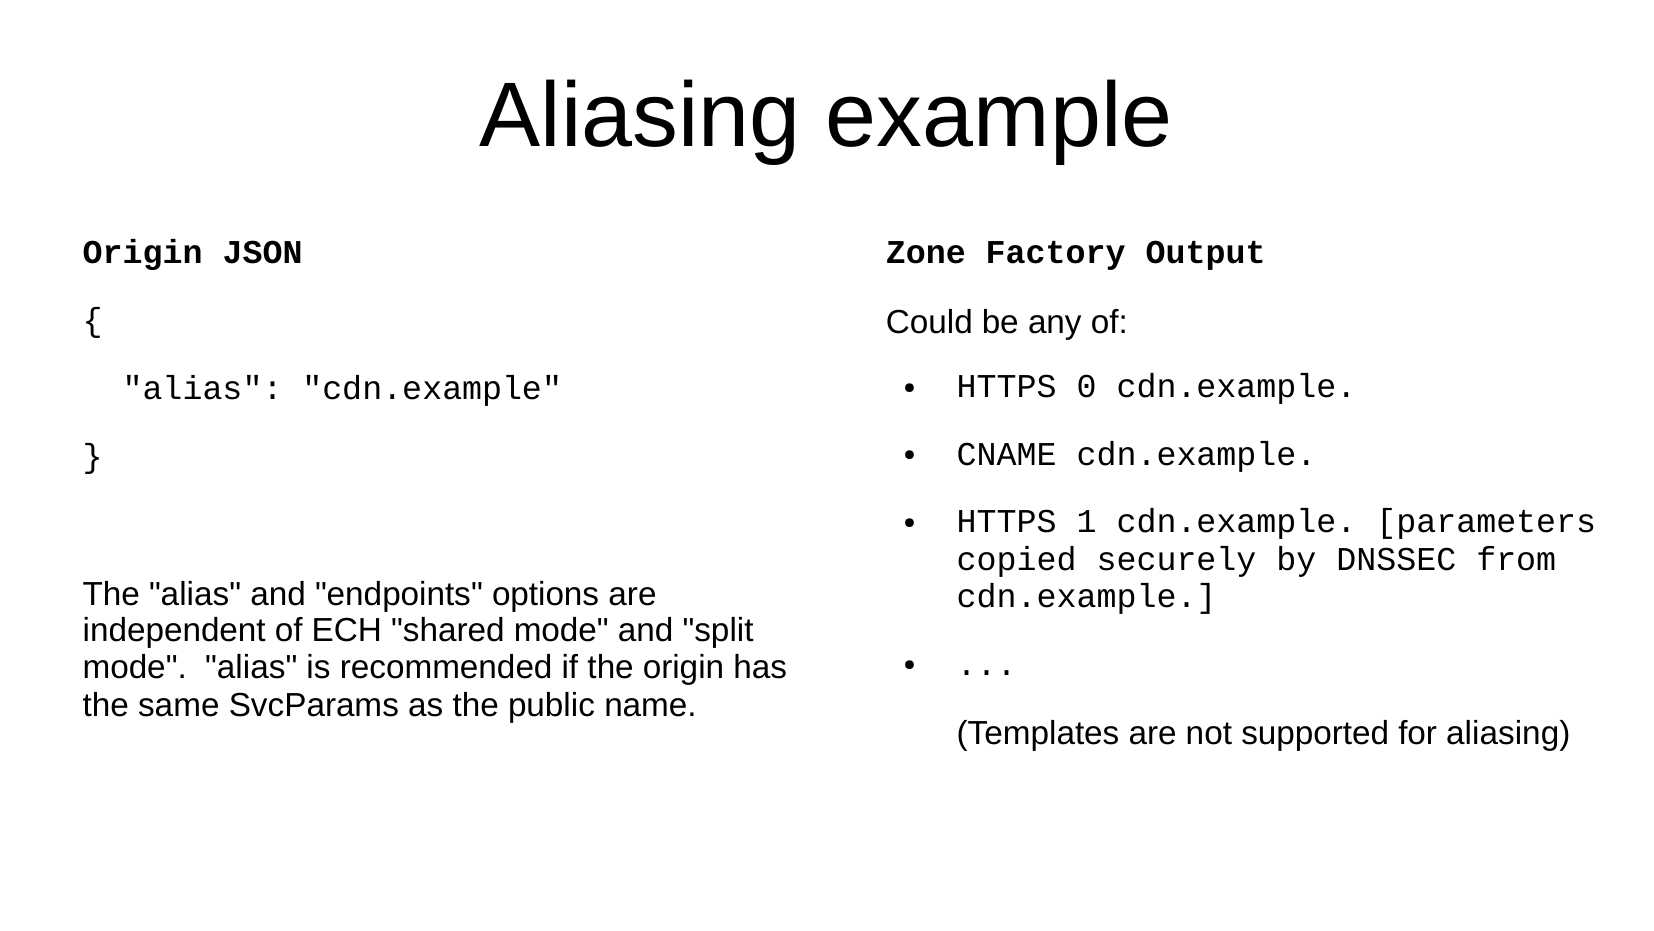

# Aliasing example
Origin JSON
{
 "alias": "cdn.example"
}
The "alias" and "endpoints" options are independent of ECH "shared mode" and "split mode". "alias" is recommended if the origin has the same SvcParams as the public name.
Zone Factory Output
Could be any of:
HTTPS 0 cdn.example.
CNAME cdn.example.
HTTPS 1 cdn.example. [parameters copied securely by DNSSEC from cdn.example.]
...
(Templates are not supported for aliasing)